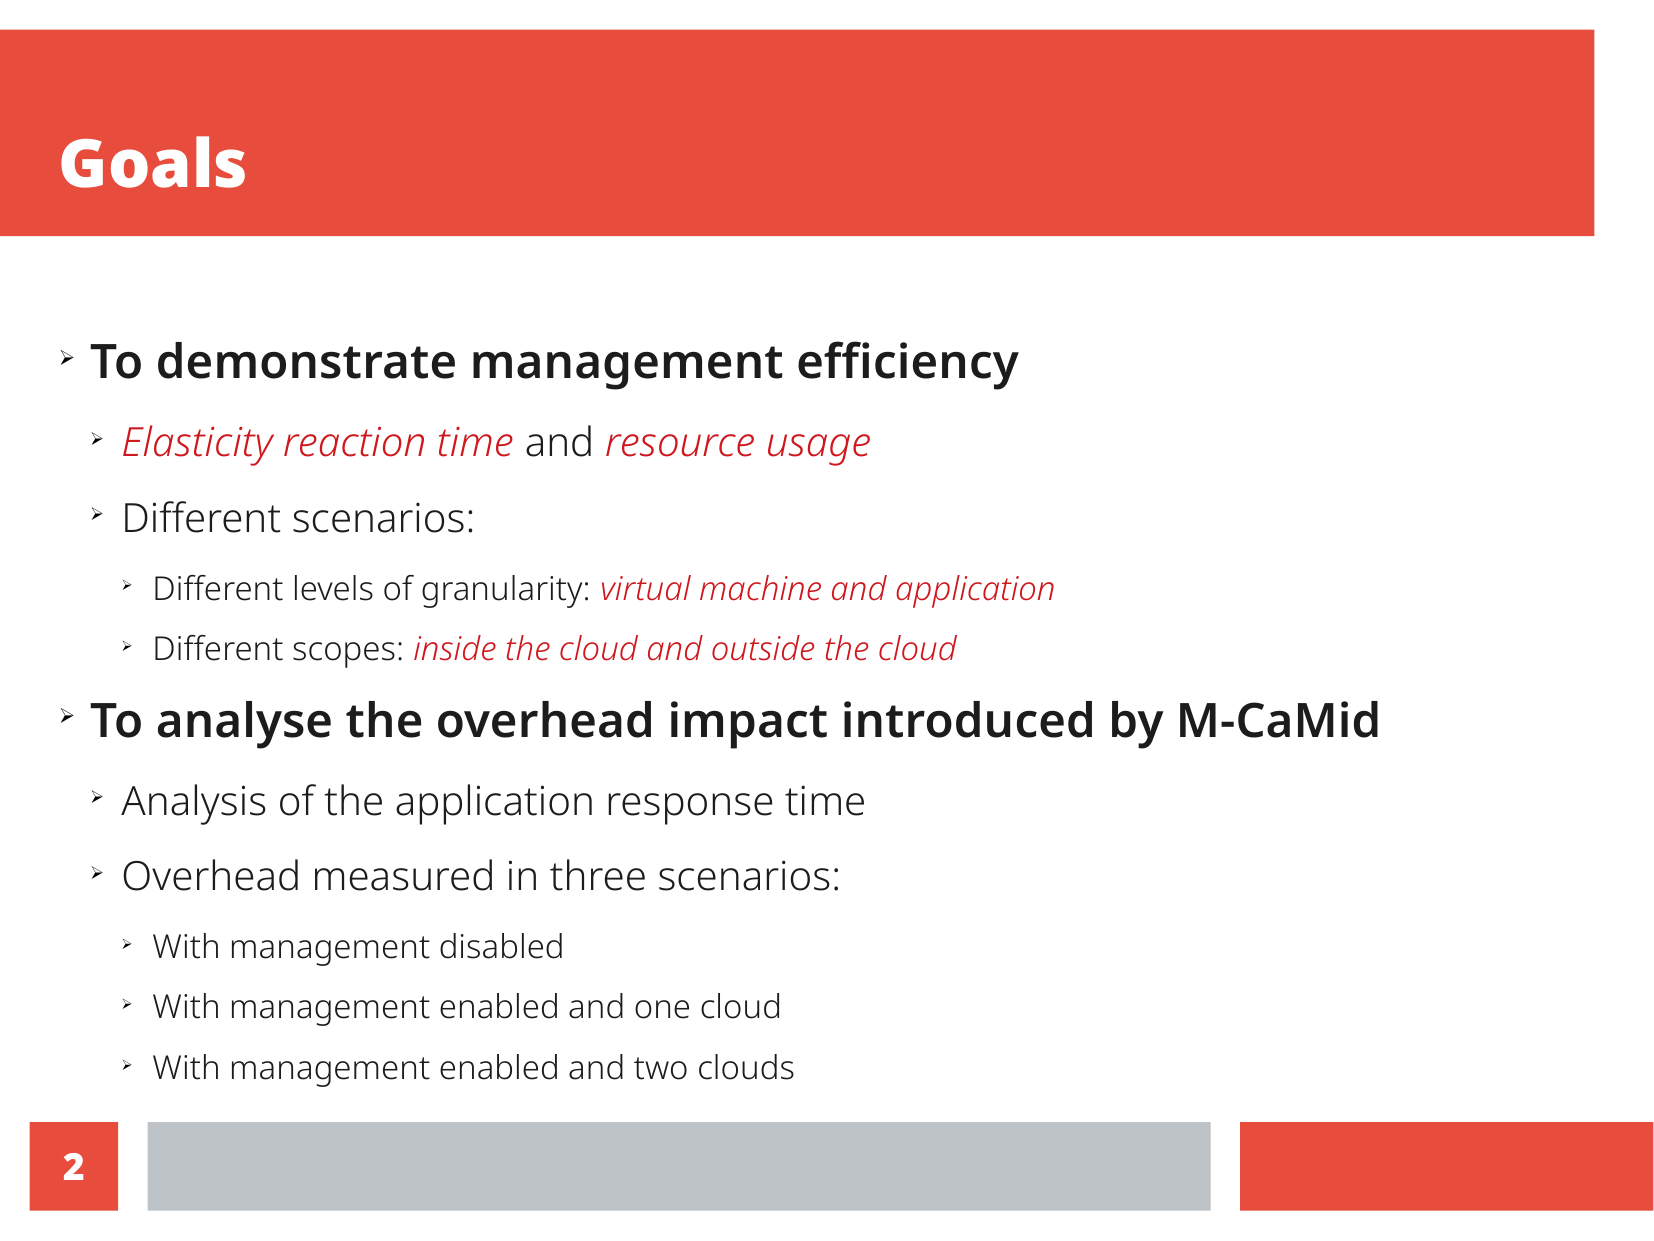

# Goals
To demonstrate management efficiency
Elasticity reaction time and resource usage
Different scenarios:
Different levels of granularity: virtual machine and application
Different scopes: inside the cloud and outside the cloud
To analyse the overhead impact introduced by M-CaMid
Analysis of the application response time
Overhead measured in three scenarios:
With management disabled
With management enabled and one cloud
With management enabled and two clouds
2